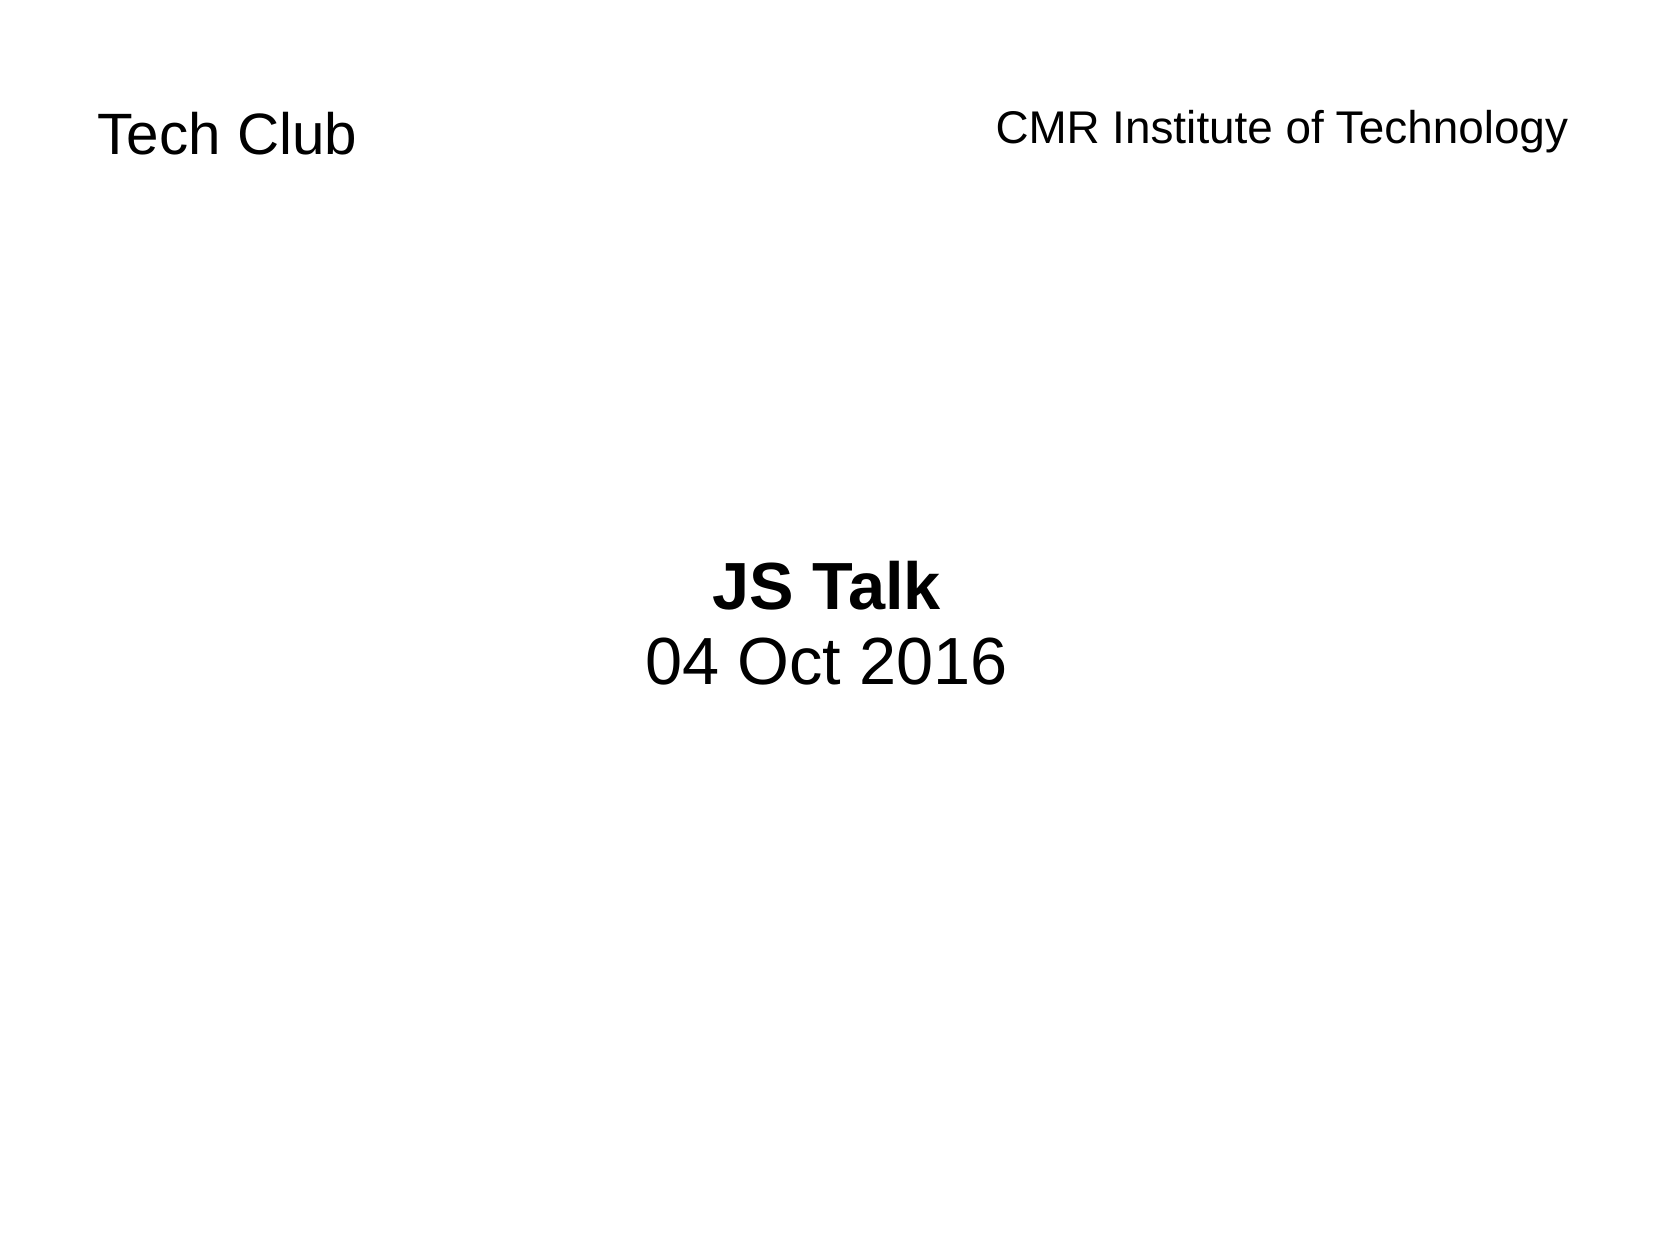

Tech Club
CMR Institute of Technology
# JS Talk
04 Oct 2016